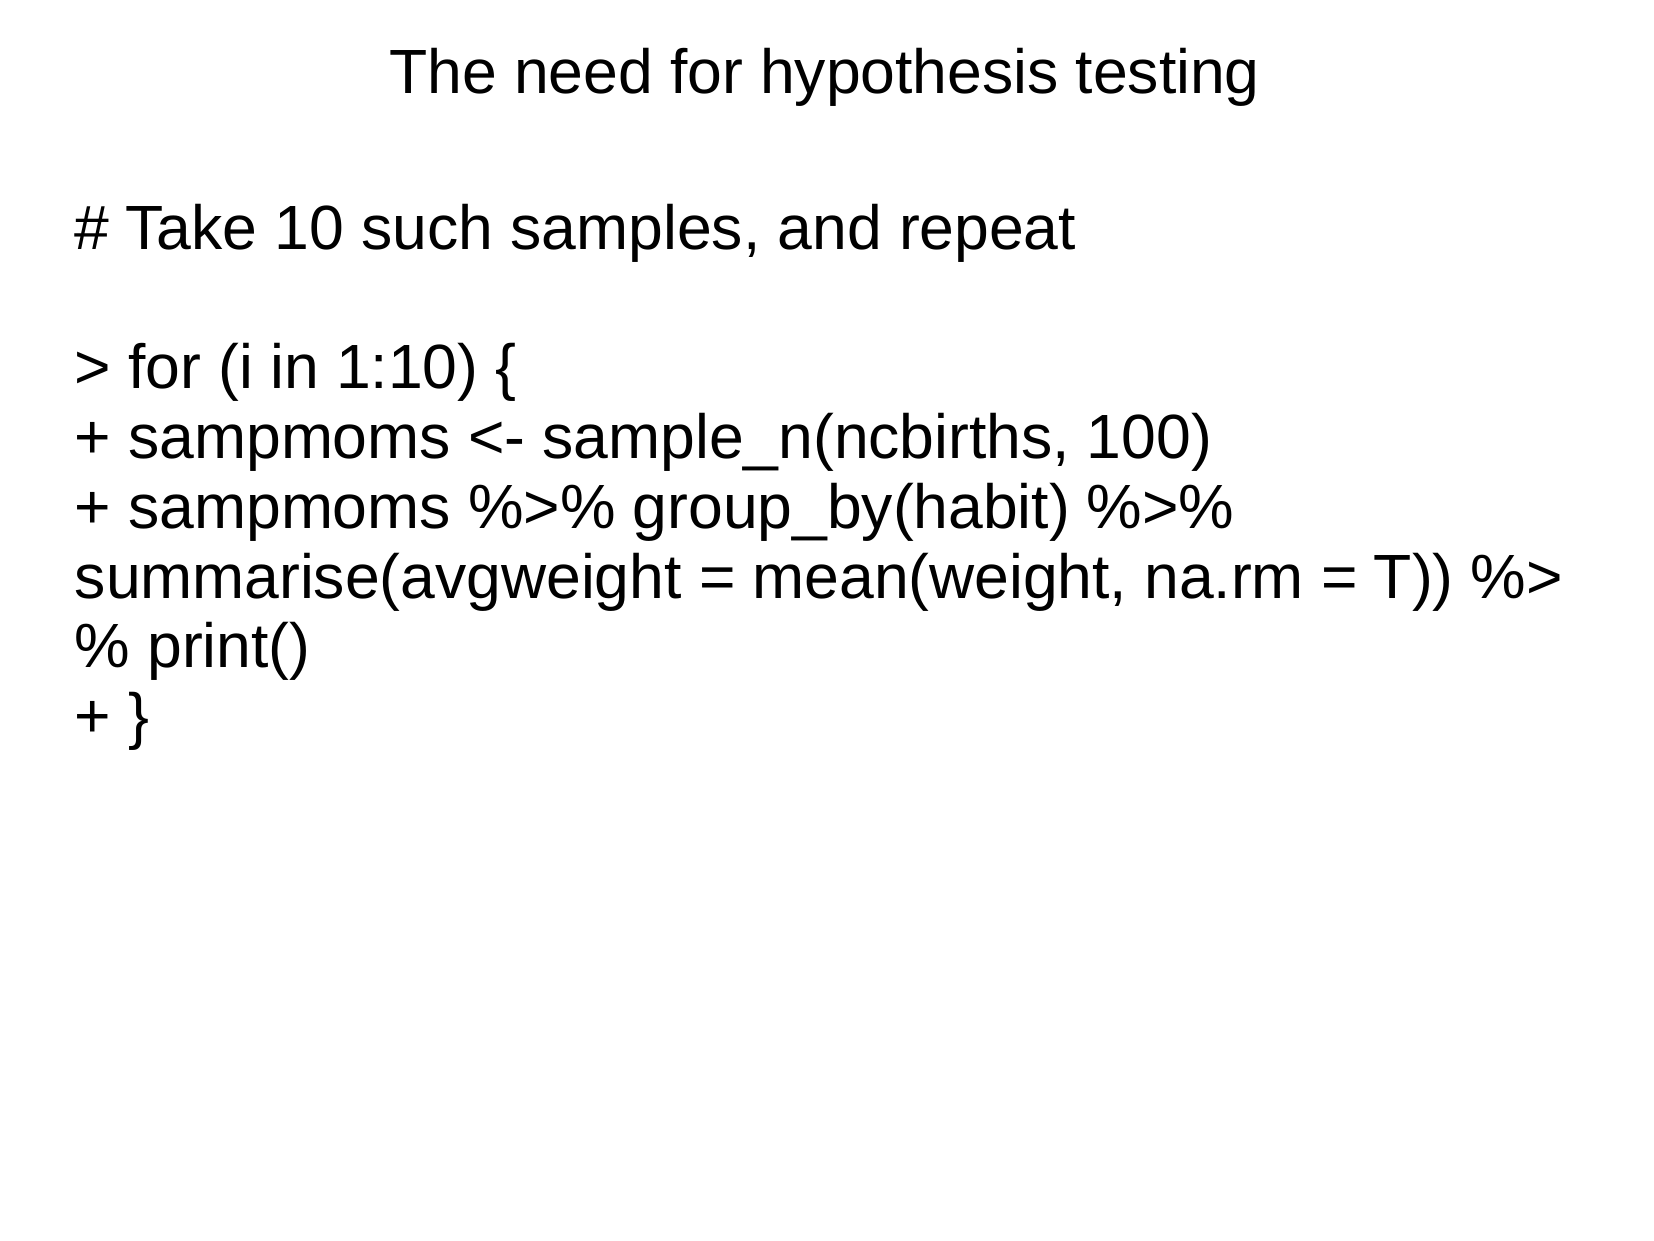

The need for hypothesis testing
# Take 10 such samples, and repeat
> for (i in 1:10) {
+ sampmoms <- sample_n(ncbirths, 100)
+ sampmoms %>% group_by(habit) %>% summarise(avgweight = mean(weight, na.rm = T)) %>% print()
+ }